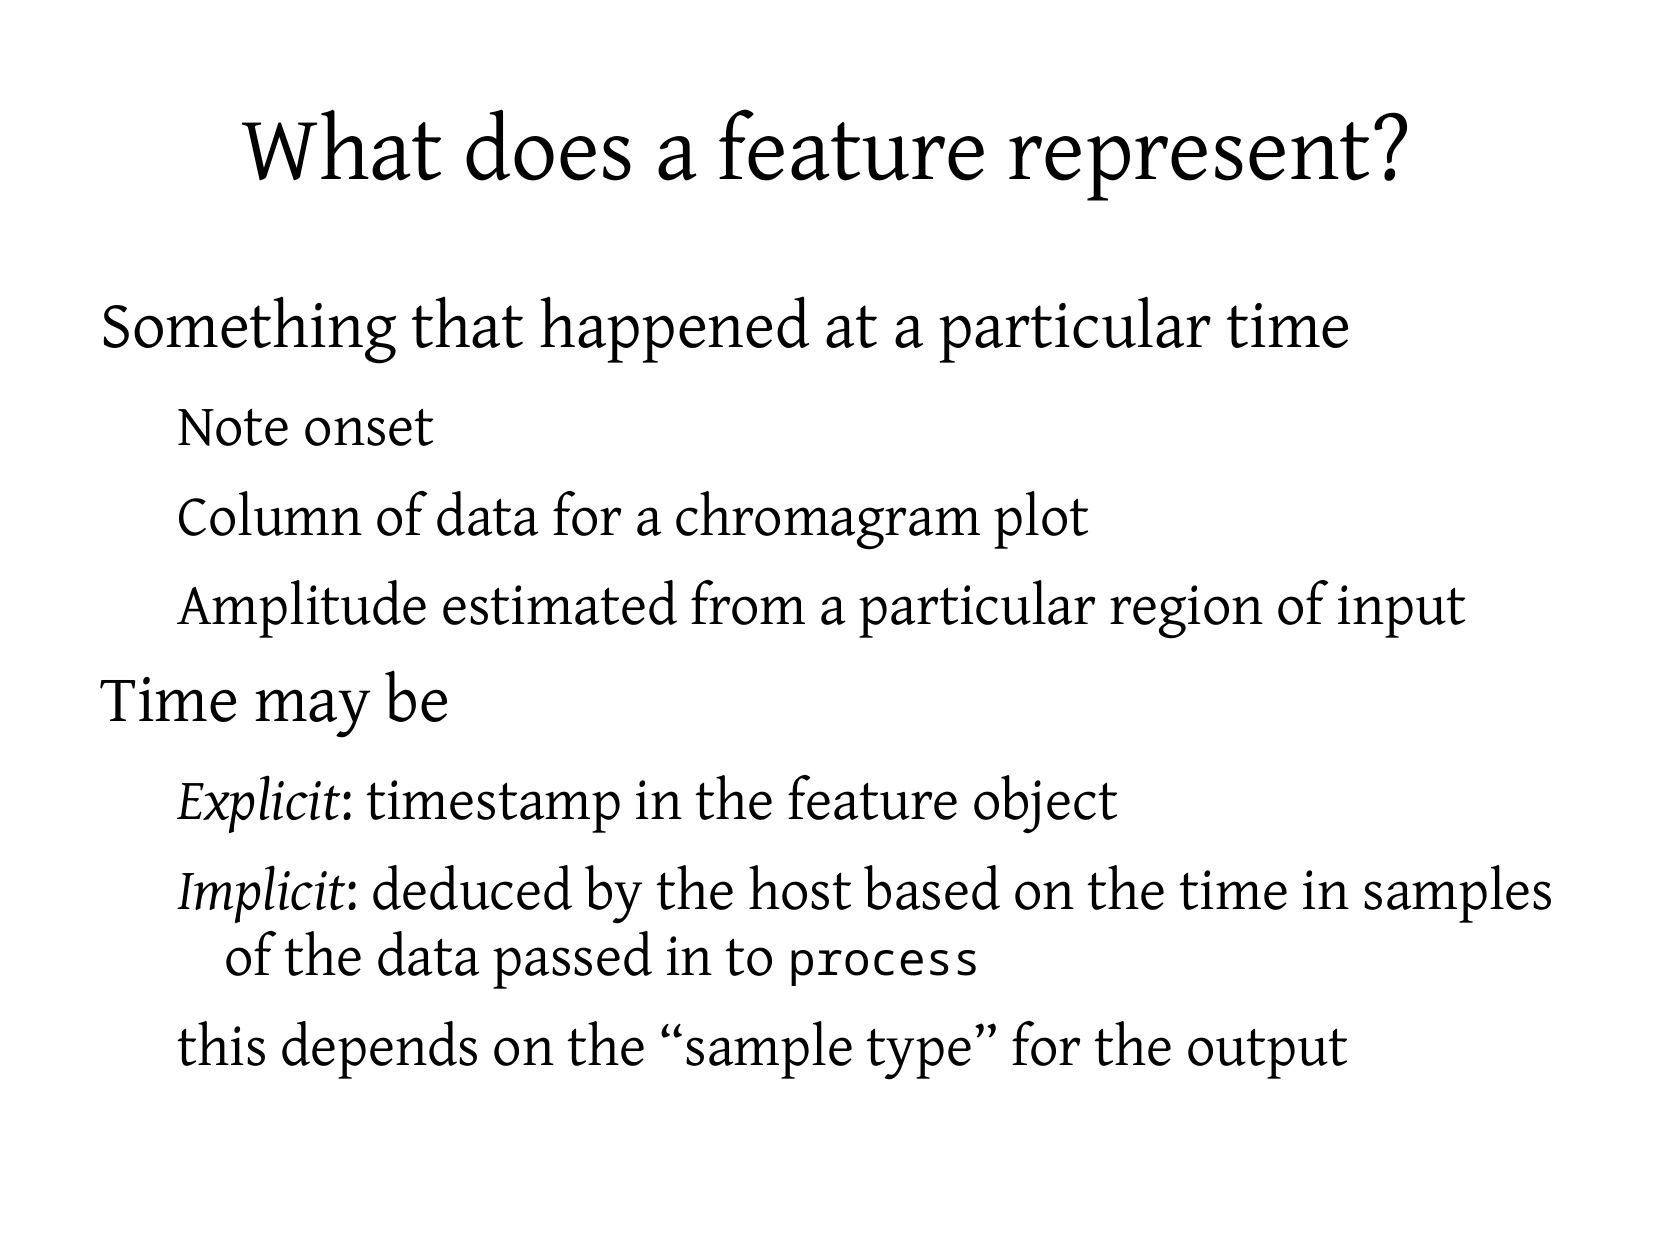

# What does a feature represent?
Something that happened at a particular time
Note onset
Column of data for a chromagram plot
Amplitude estimated from a particular region of input
Time may be
Explicit: timestamp in the feature object
Implicit: deduced by the host based on the time in samples of the data passed in to process
this depends on the “sample type” for the output